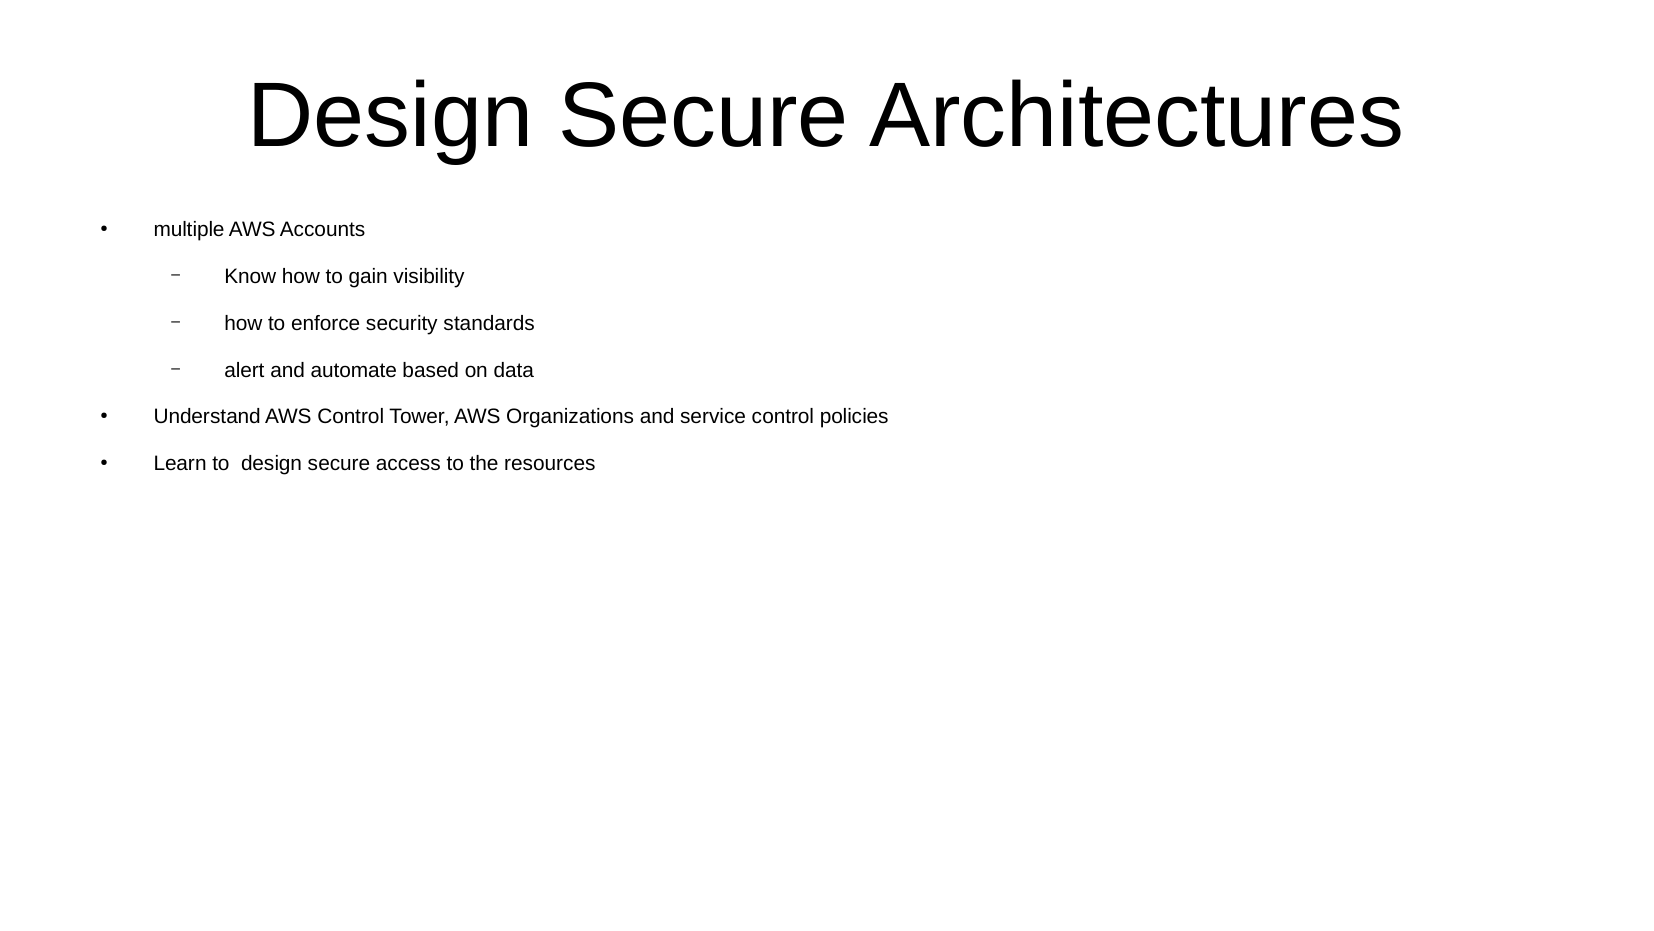

# Design Secure Architectures
multiple AWS Accounts
Know how to gain visibility
how to enforce security standards
alert and automate based on data
Understand AWS Control Tower, AWS Organizations and service control policies
Learn to design secure access to the resources